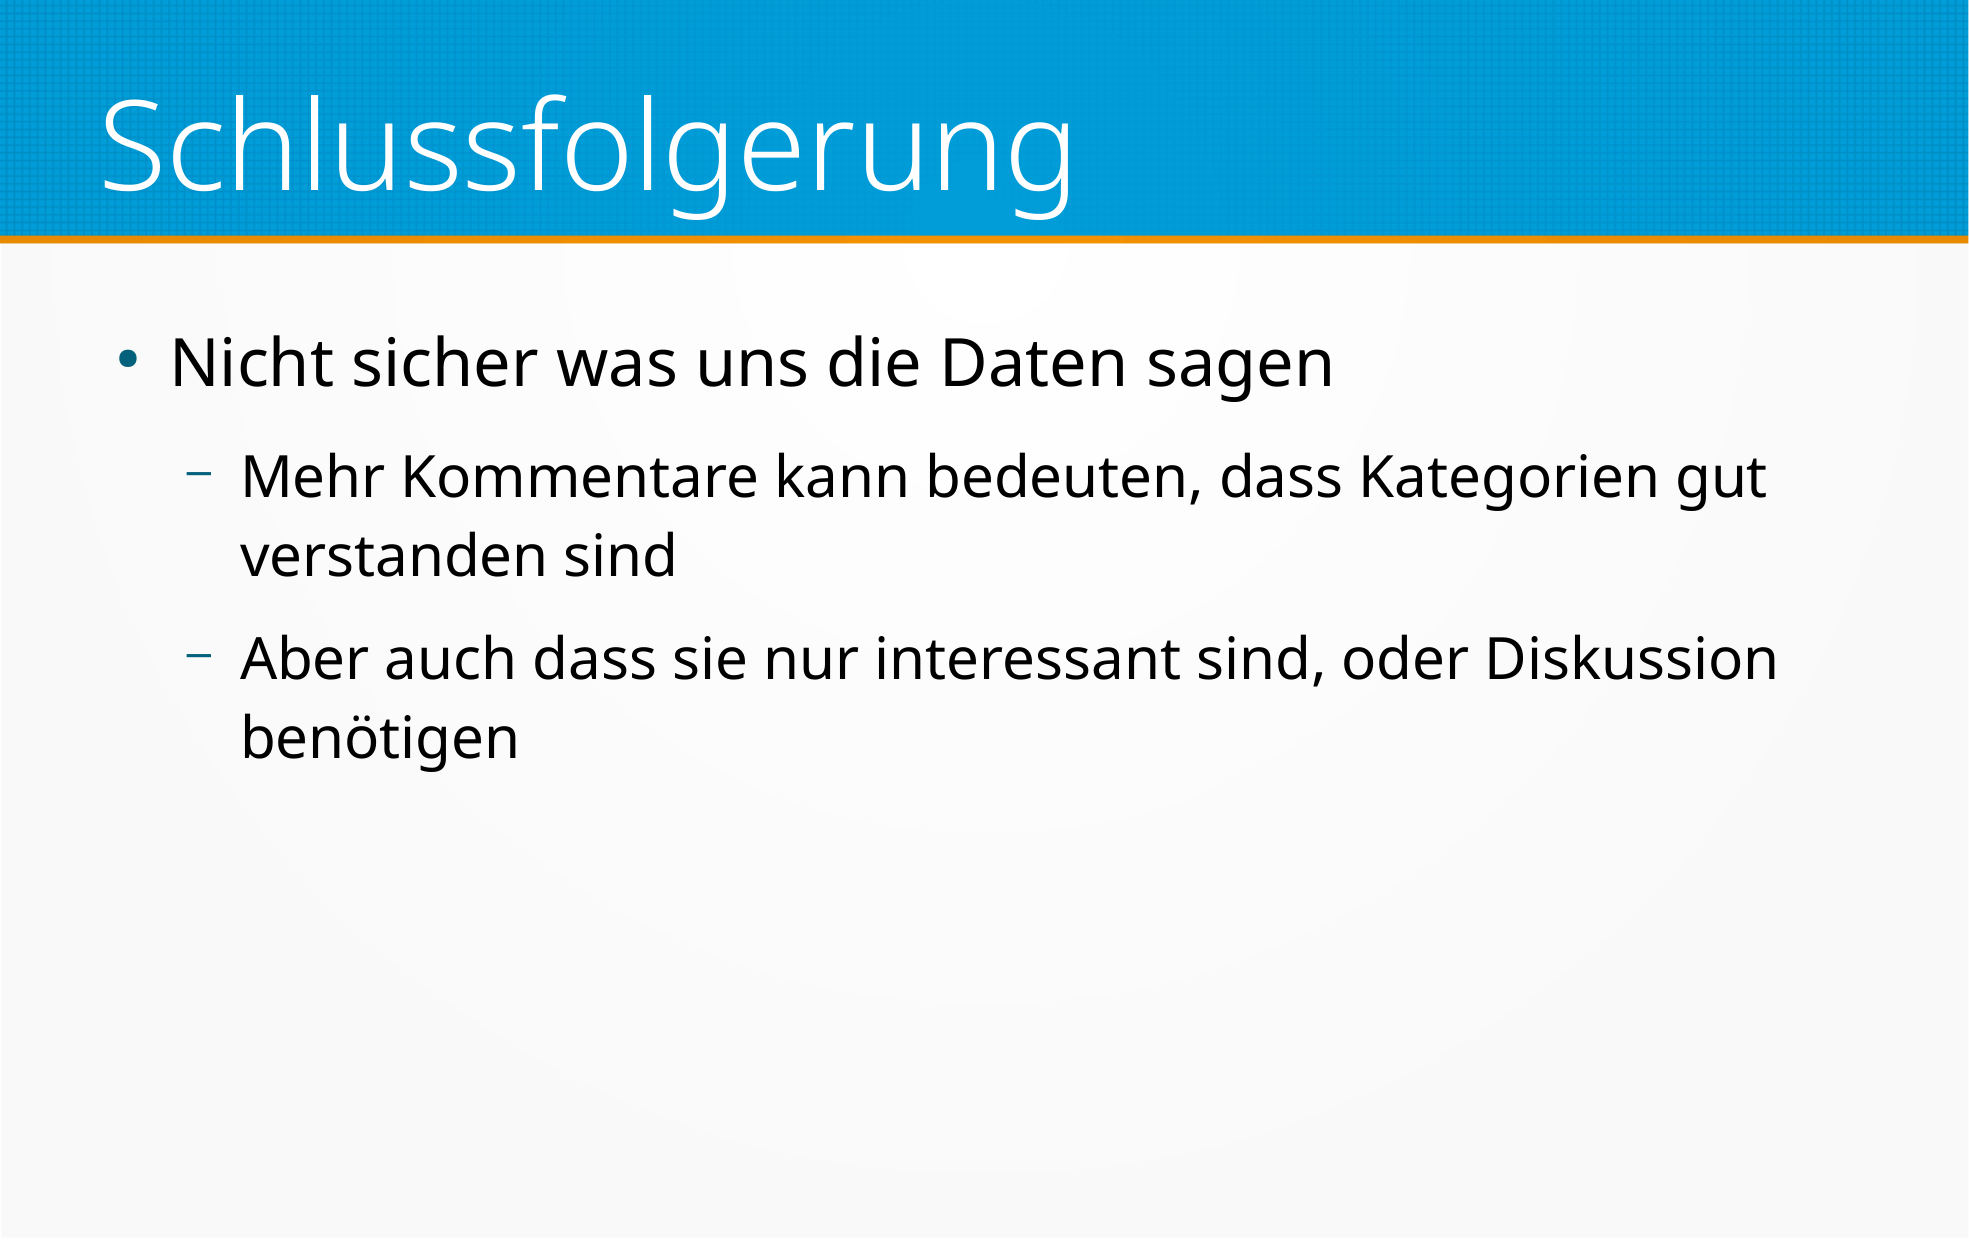

# Schlussfolgerung
Nicht sicher was uns die Daten sagen
Mehr Kommentare kann bedeuten, dass Kategorien gut verstanden sind
Aber auch dass sie nur interessant sind, oder Diskussion benötigen